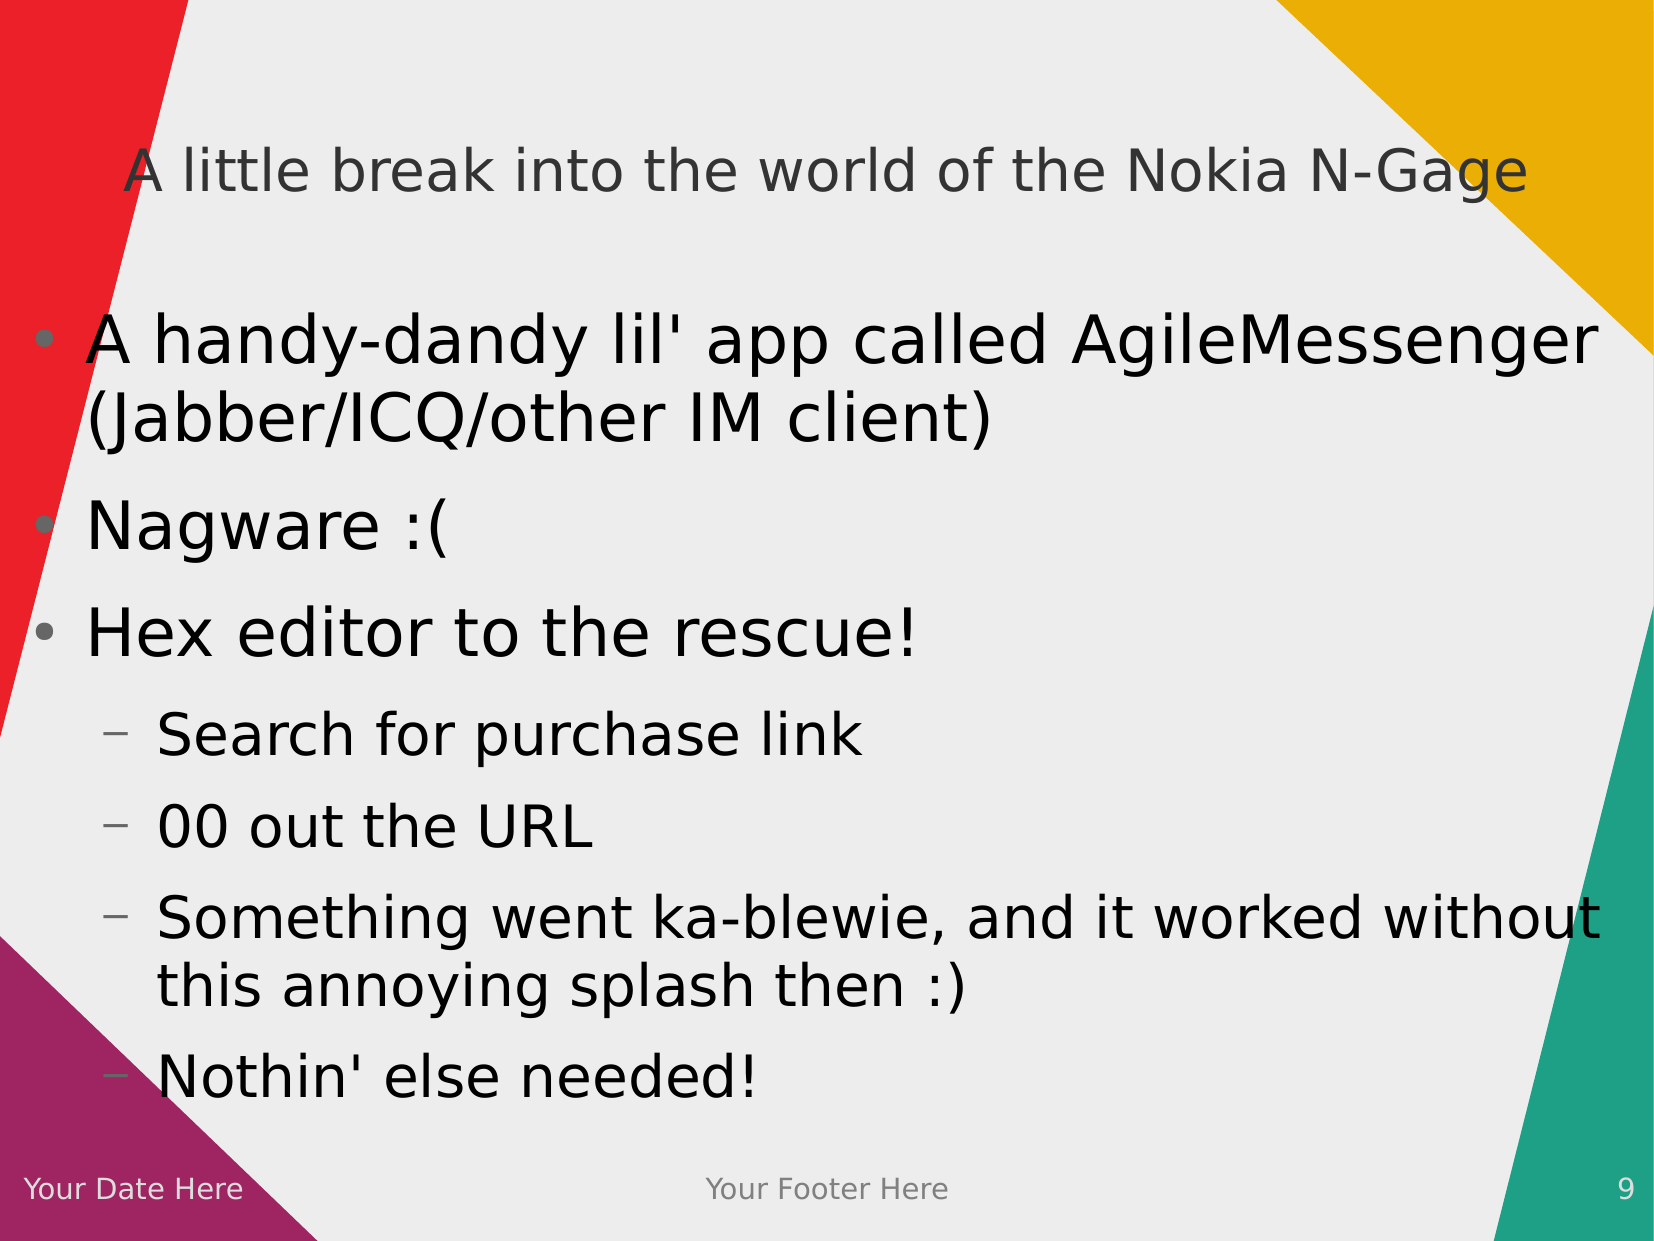

# A little break into the world of the Nokia N-Gage
A handy-dandy lil' app called AgileMessenger (Jabber/ICQ/other IM client)
Nagware :(
Hex editor to the rescue!
Search for purchase link
00 out the URL
Something went ka-blewie, and it worked without this annoying splash then :)
Nothin' else needed!
Your Date Here
Your Footer Here
9